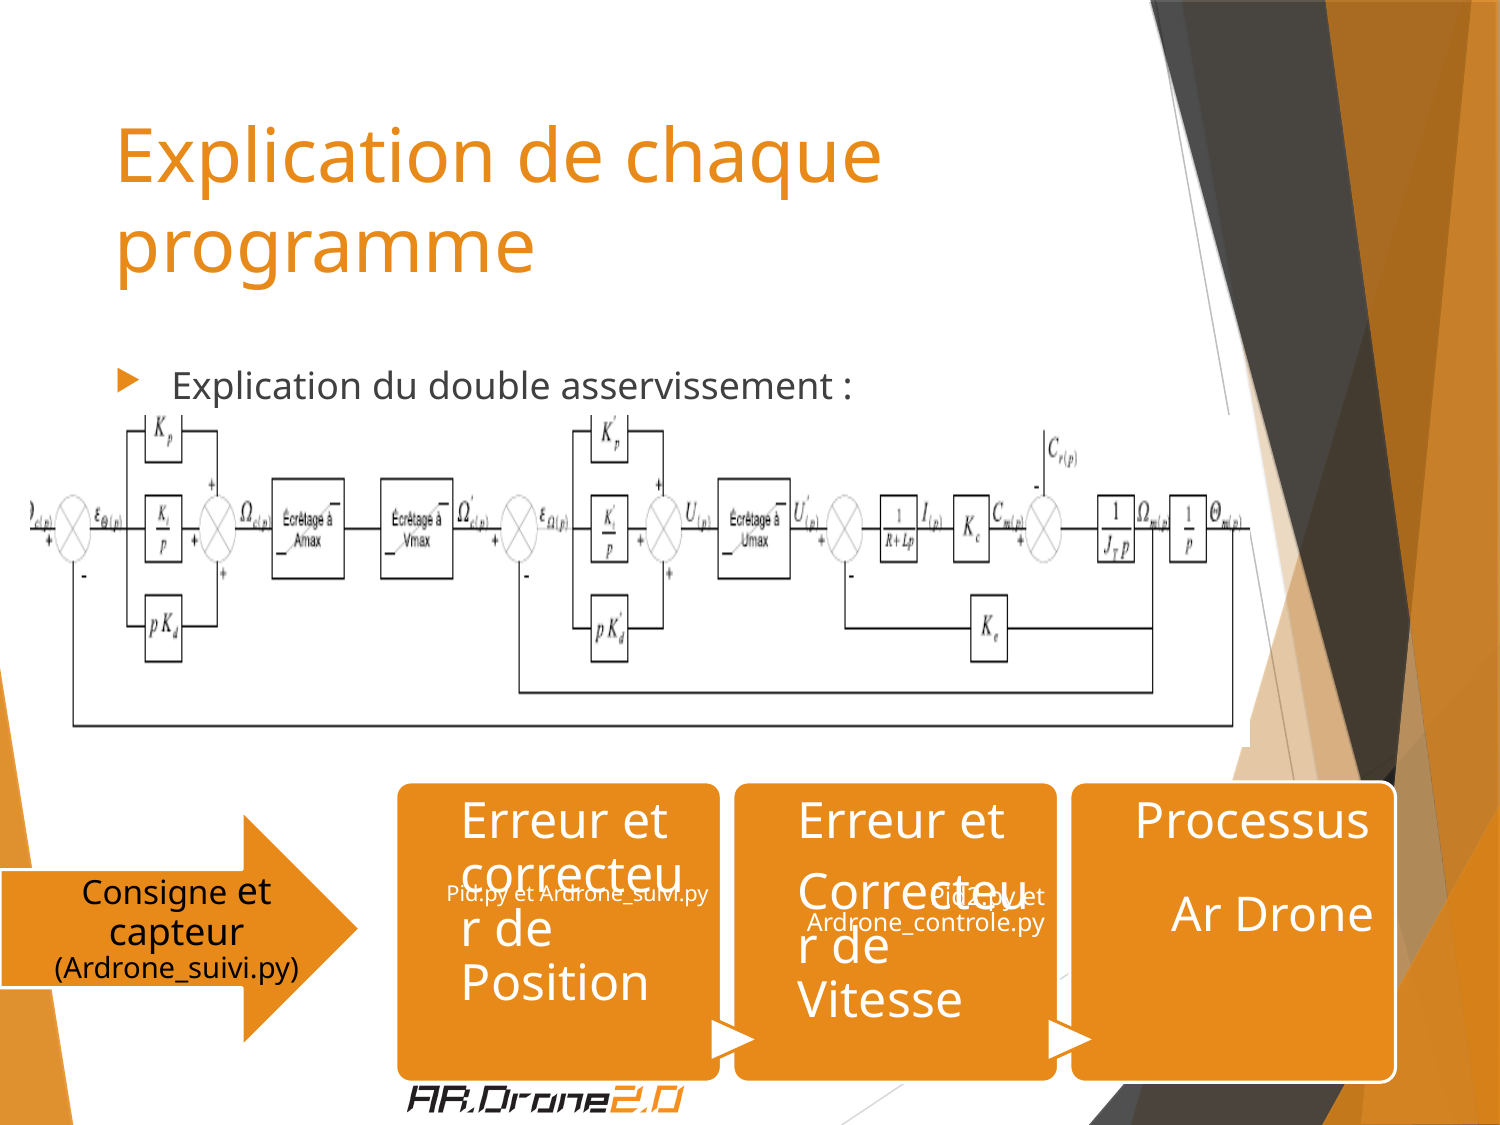

# Explication de chaque programme
Explication du double asservissement :
Pid.py et Ardrone_suivi.py
Erreur et correcteur de Position
Pid2.py et Ardrone_controle.py
Erreur et
Correcteur de Vitesse
Ar Drone
Processus
Consigne et capteur
(Ardrone_suivi.py)